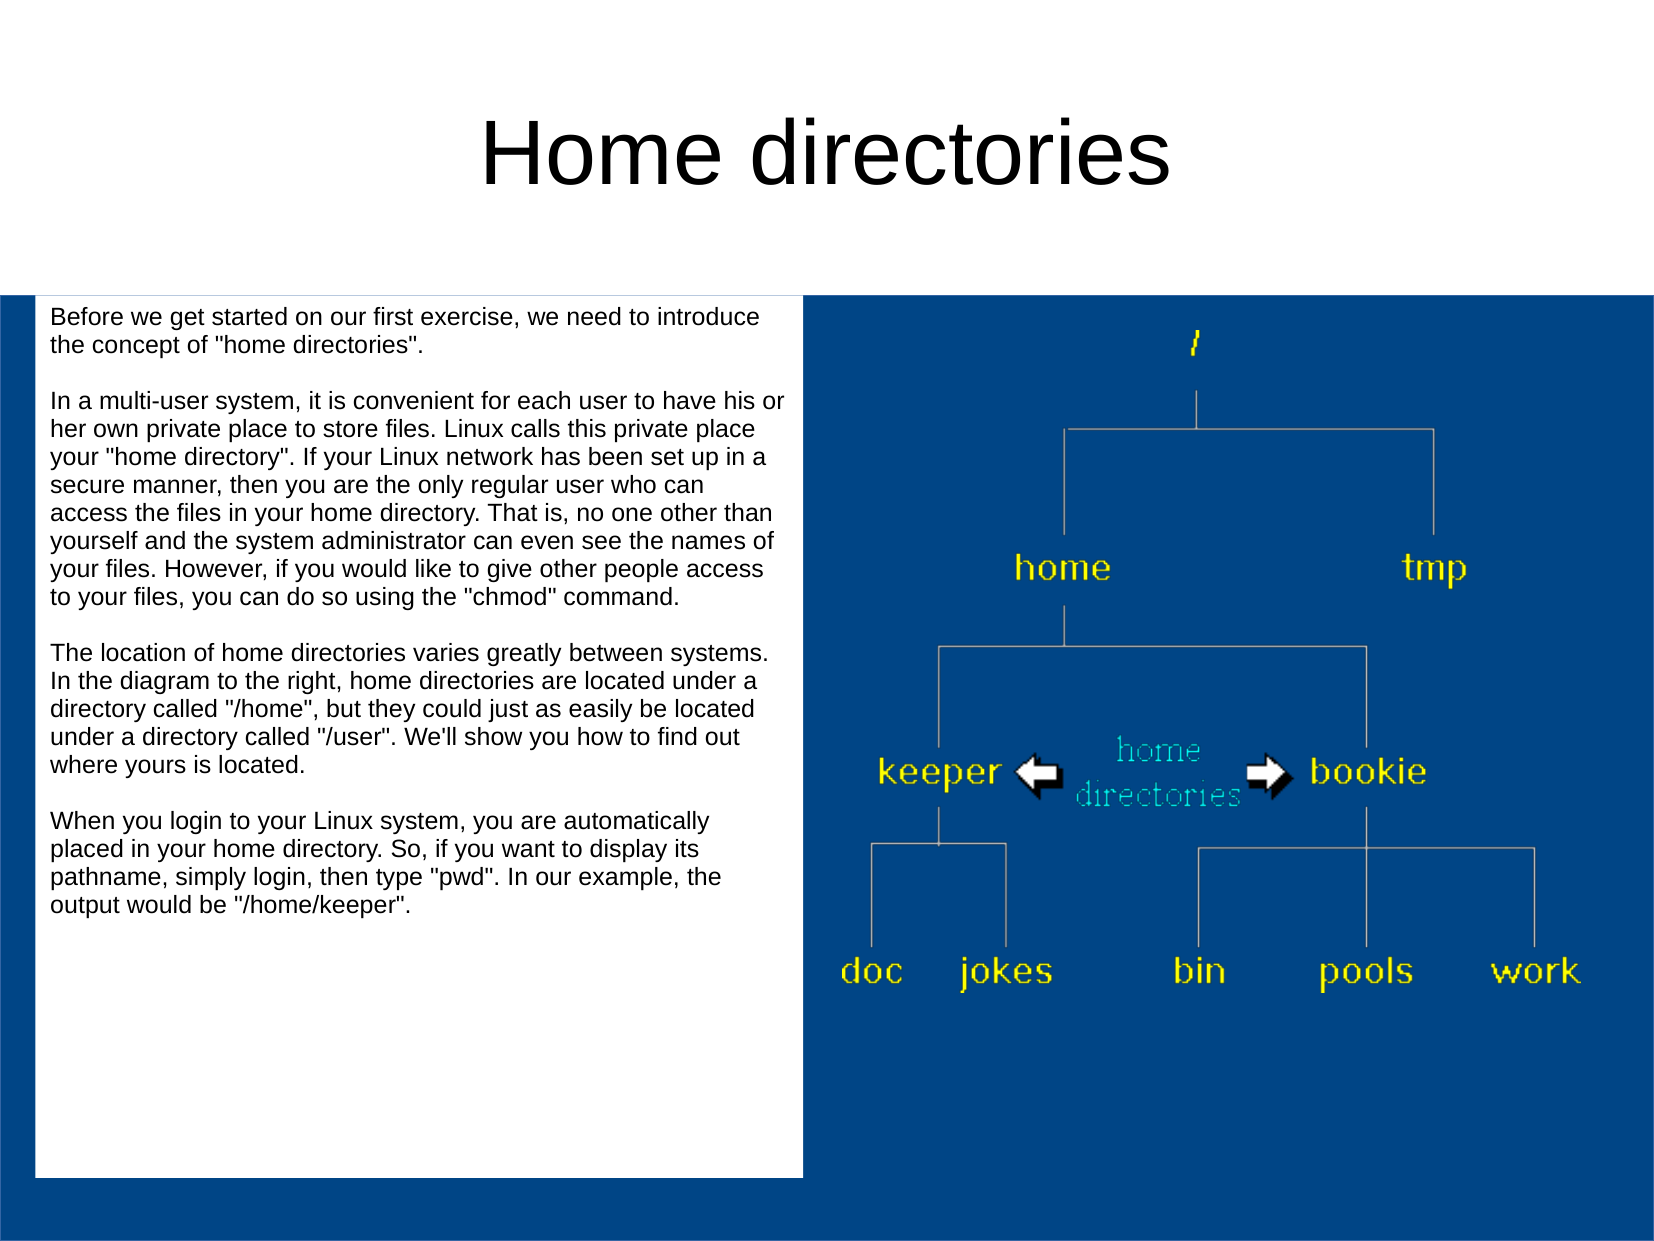

# Home directories
Before we get started on our first exercise, we need to introduce the concept of "home directories".
In a multi-user system, it is convenient for each user to have his or her own private place to store files. Linux calls this private place your "home directory". If your Linux network has been set up in a secure manner, then you are the only regular user who can access the files in your home directory. That is, no one other than yourself and the system administrator can even see the names of your files. However, if you would like to give other people access to your files, you can do so using the "chmod" command.
The location of home directories varies greatly between systems. In the diagram to the right, home directories are located under a directory called "/home", but they could just as easily be located under a directory called "/user". We'll show you how to find out where yours is located.
When you login to your Linux system, you are automatically placed in your home directory. So, if you want to display its pathname, simply login, then type "pwd". In our example, the output would be "/home/keeper".